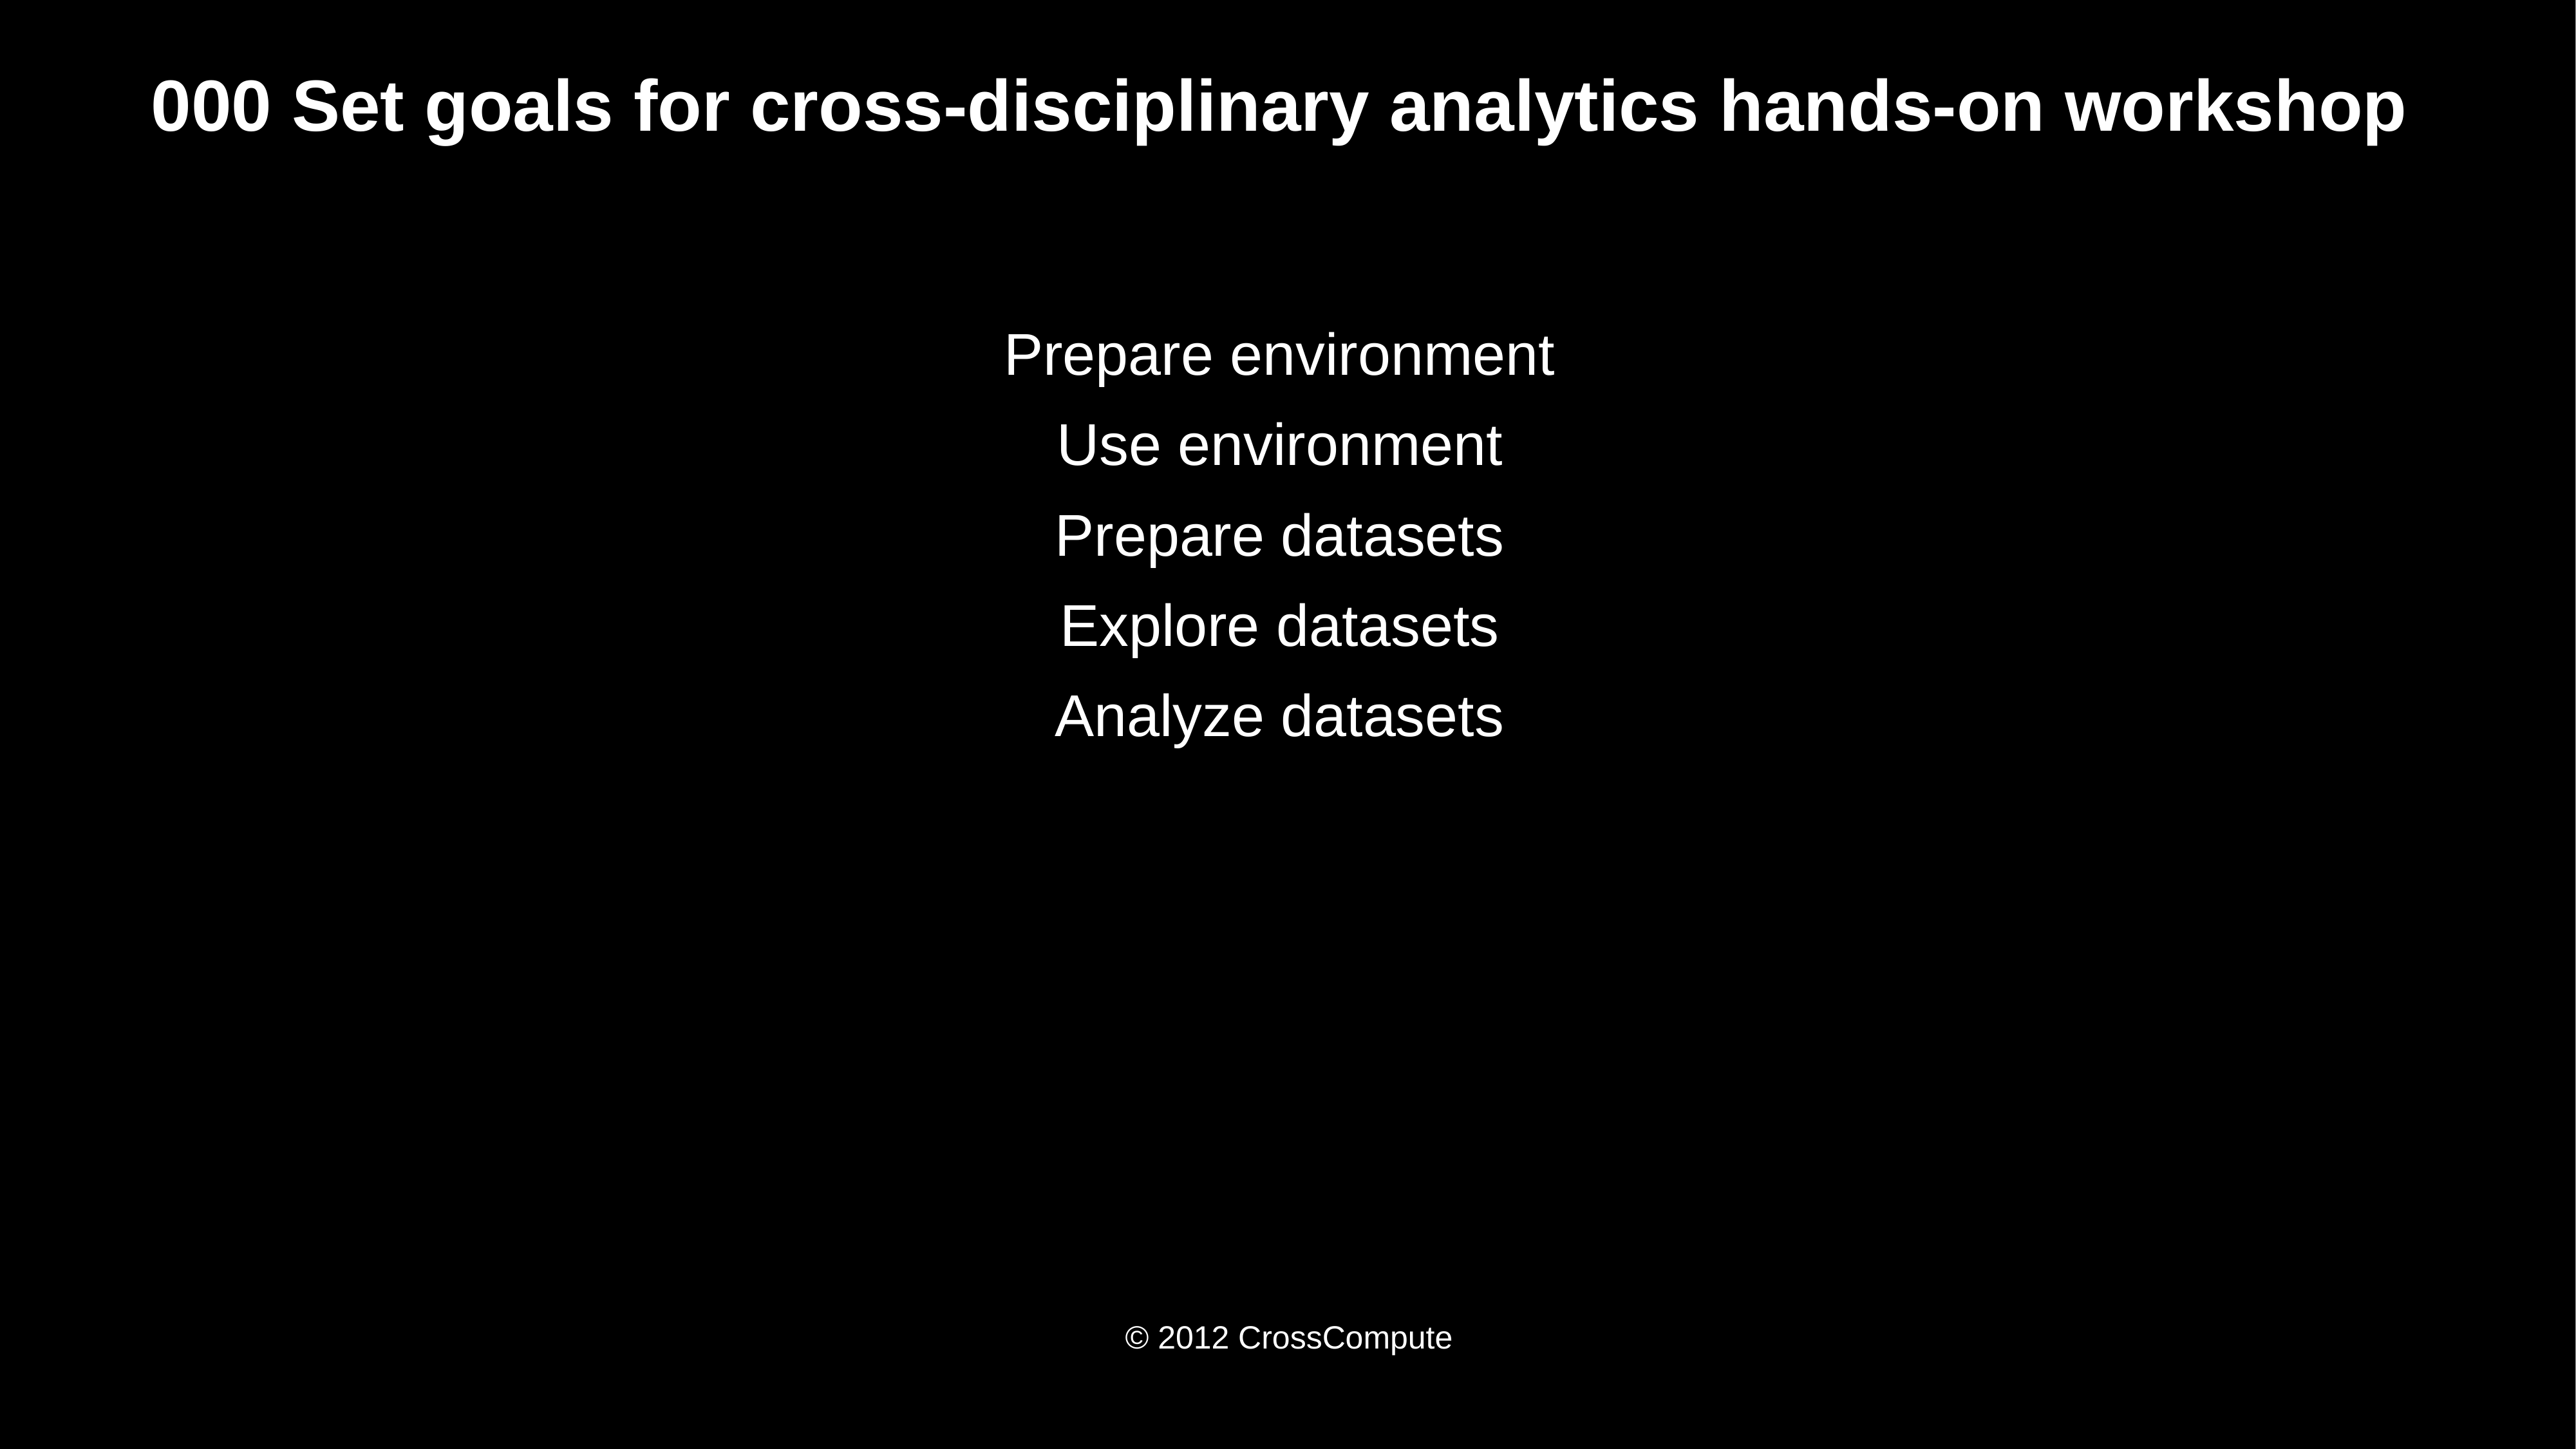

# 000 Set goals for cross-disciplinary analytics hands-on workshop
Prepare environment
Use environment
Prepare datasets
Explore datasets
Analyze datasets
© 2012 CrossCompute